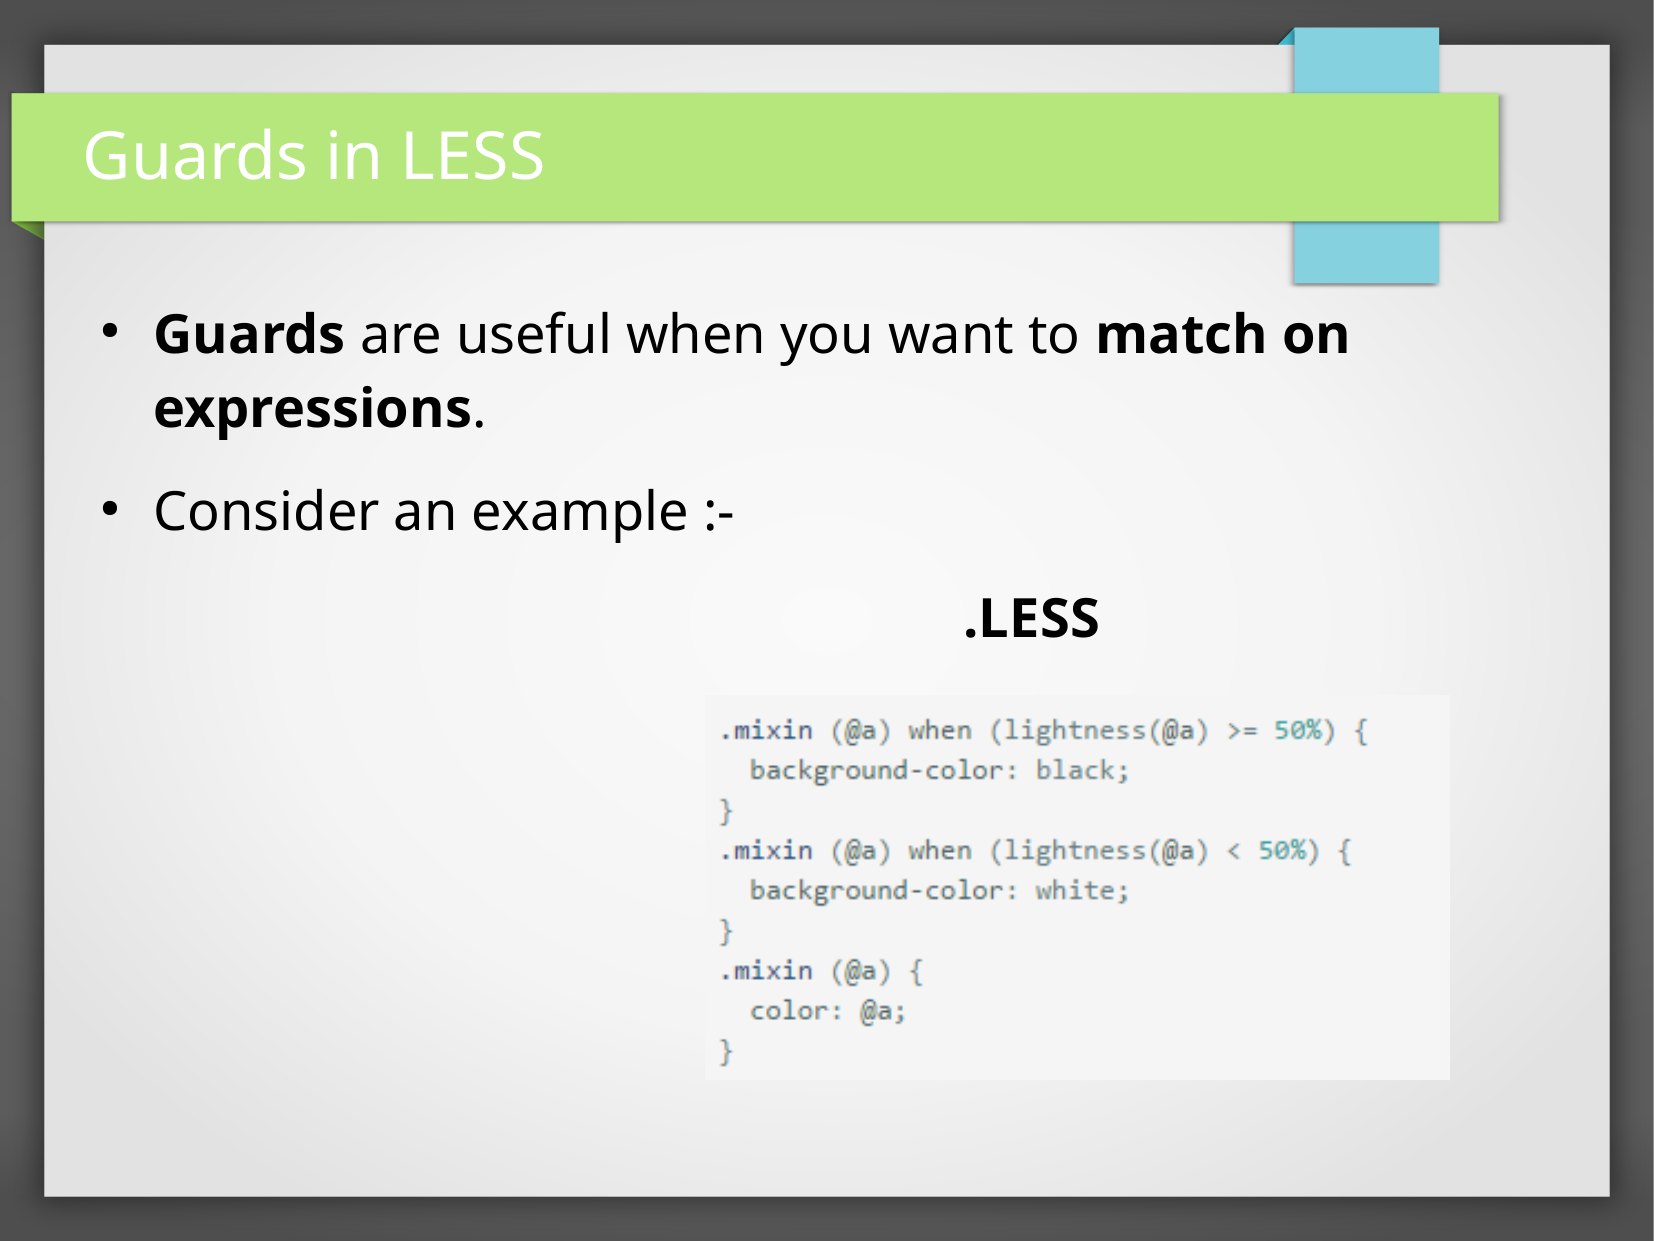

# Guards in LESS
Guards are useful when you want to match on expressions.
Consider an example :-
.LESS